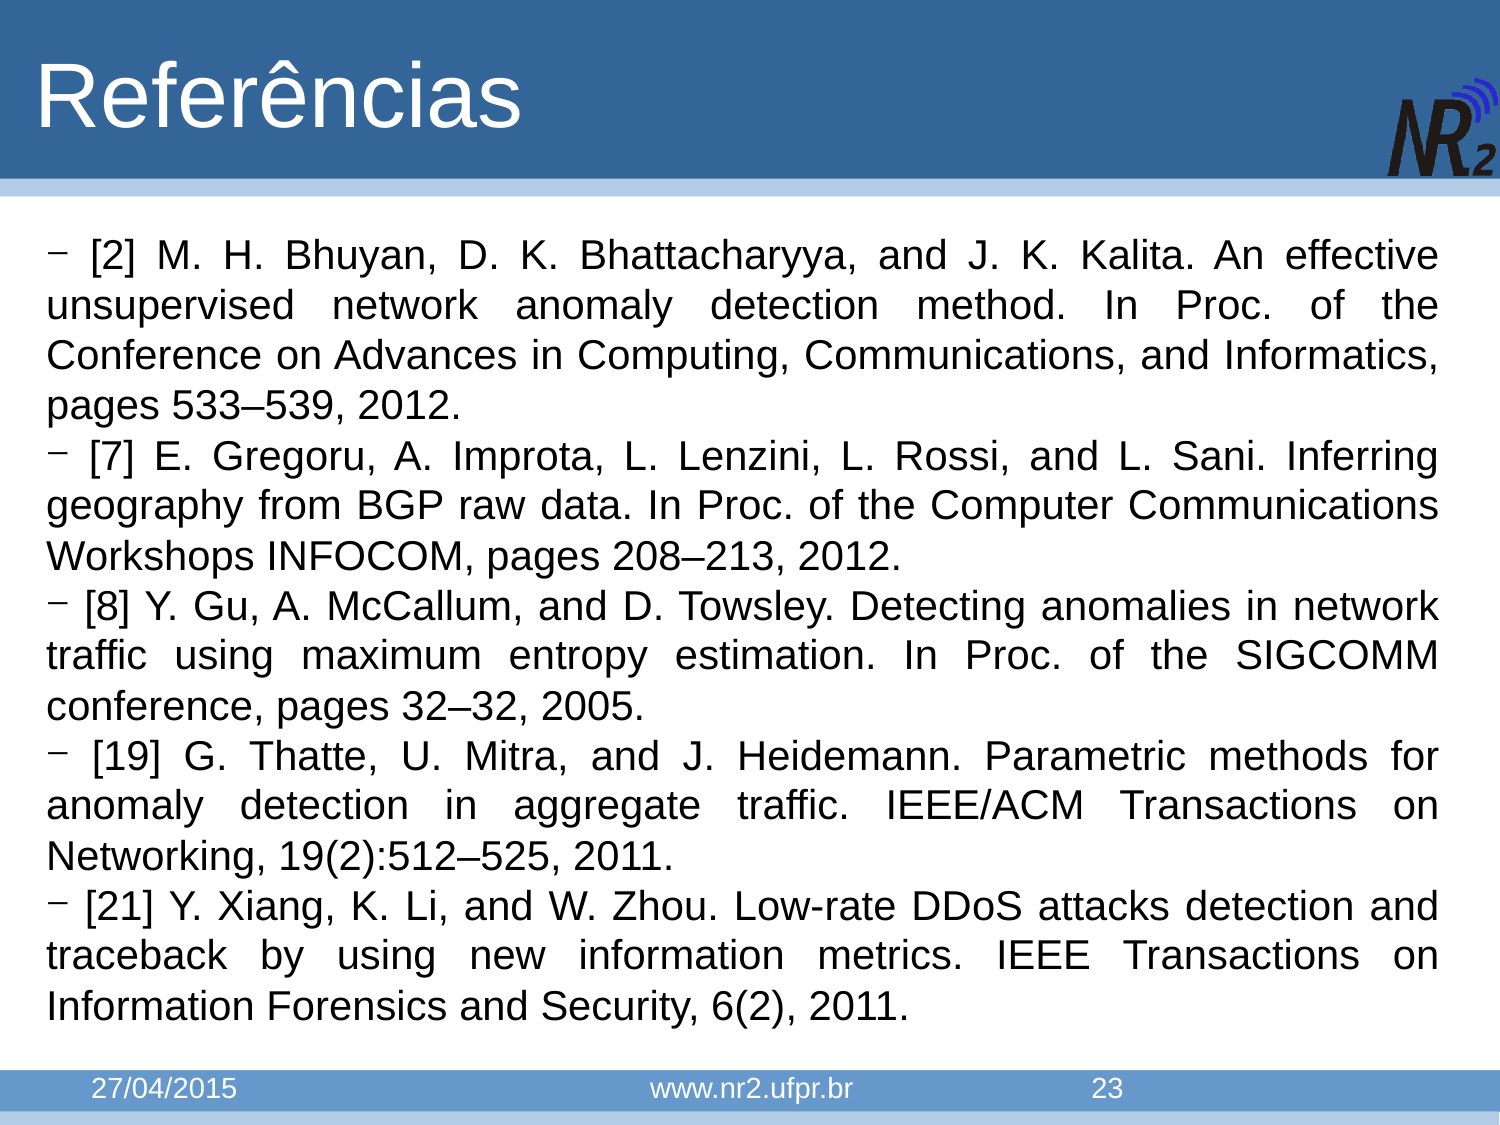

Referências
 [2] M. H. Bhuyan, D. K. Bhattacharyya, and J. K. Kalita. An effective unsupervised network anomaly detection method. In Proc. of the Conference on Advances in Computing, Communications, and Informatics, pages 533–539, 2012.
 [7] E. Gregoru, A. Improta, L. Lenzini, L. Rossi, and L. Sani. Inferring geography from BGP raw data. In Proc. of the Computer Communications Workshops INFOCOM, pages 208–213, 2012.
 [8] Y. Gu, A. McCallum, and D. Towsley. Detecting anomalies in network traffic using maximum entropy estimation. In Proc. of the SIGCOMM conference, pages 32–32, 2005.
 [19] G. Thatte, U. Mitra, and J. Heidemann. Parametric methods for anomaly detection in aggregate traffic. IEEE/ACM Transactions on Networking, 19(2):512–525, 2011.
 [21] Y. Xiang, K. Li, and W. Zhou. Low-rate DDoS attacks detection and traceback by using new information metrics. IEEE Transactions on Information Forensics and Security, 6(2), 2011.
27/04/2015
www.nr2.ufpr.br